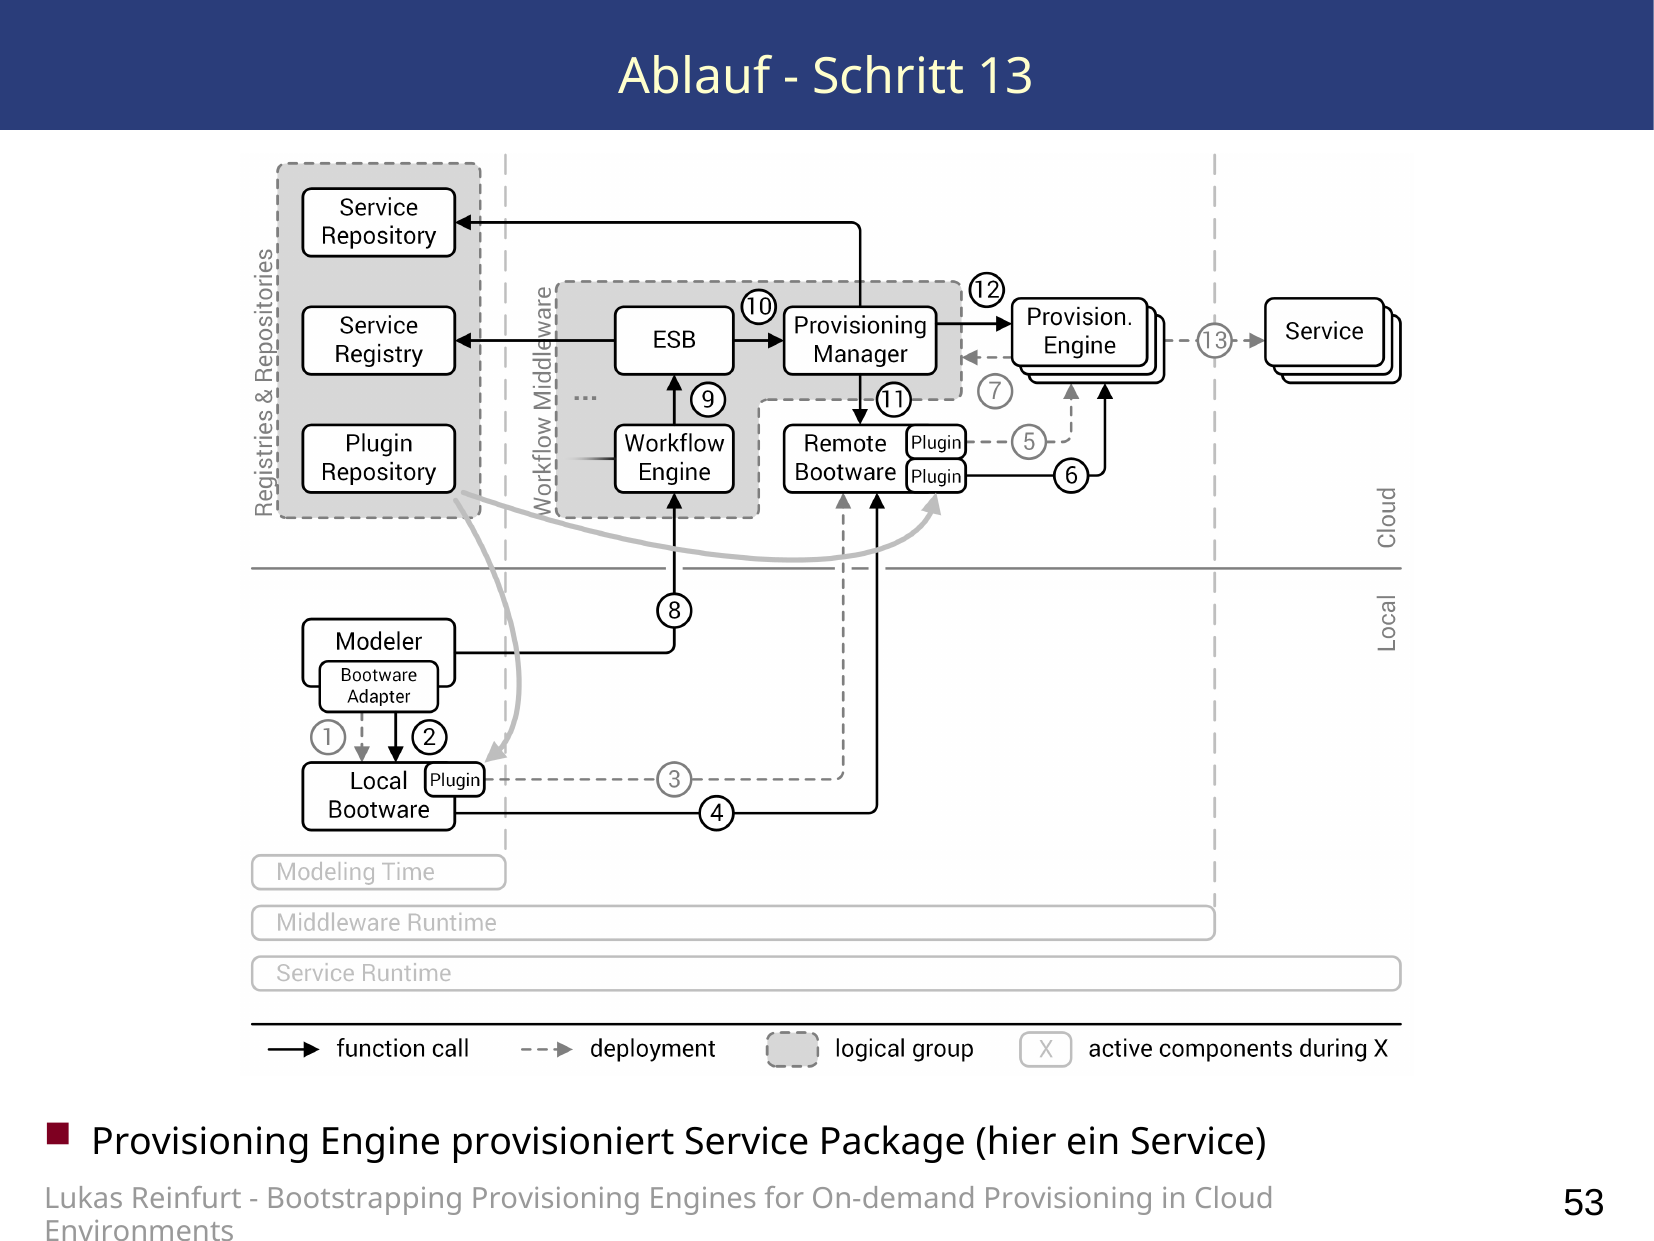

# Ablauf - Schritt 13
Provisioning Engine provisioniert Service Package (hier ein Service)